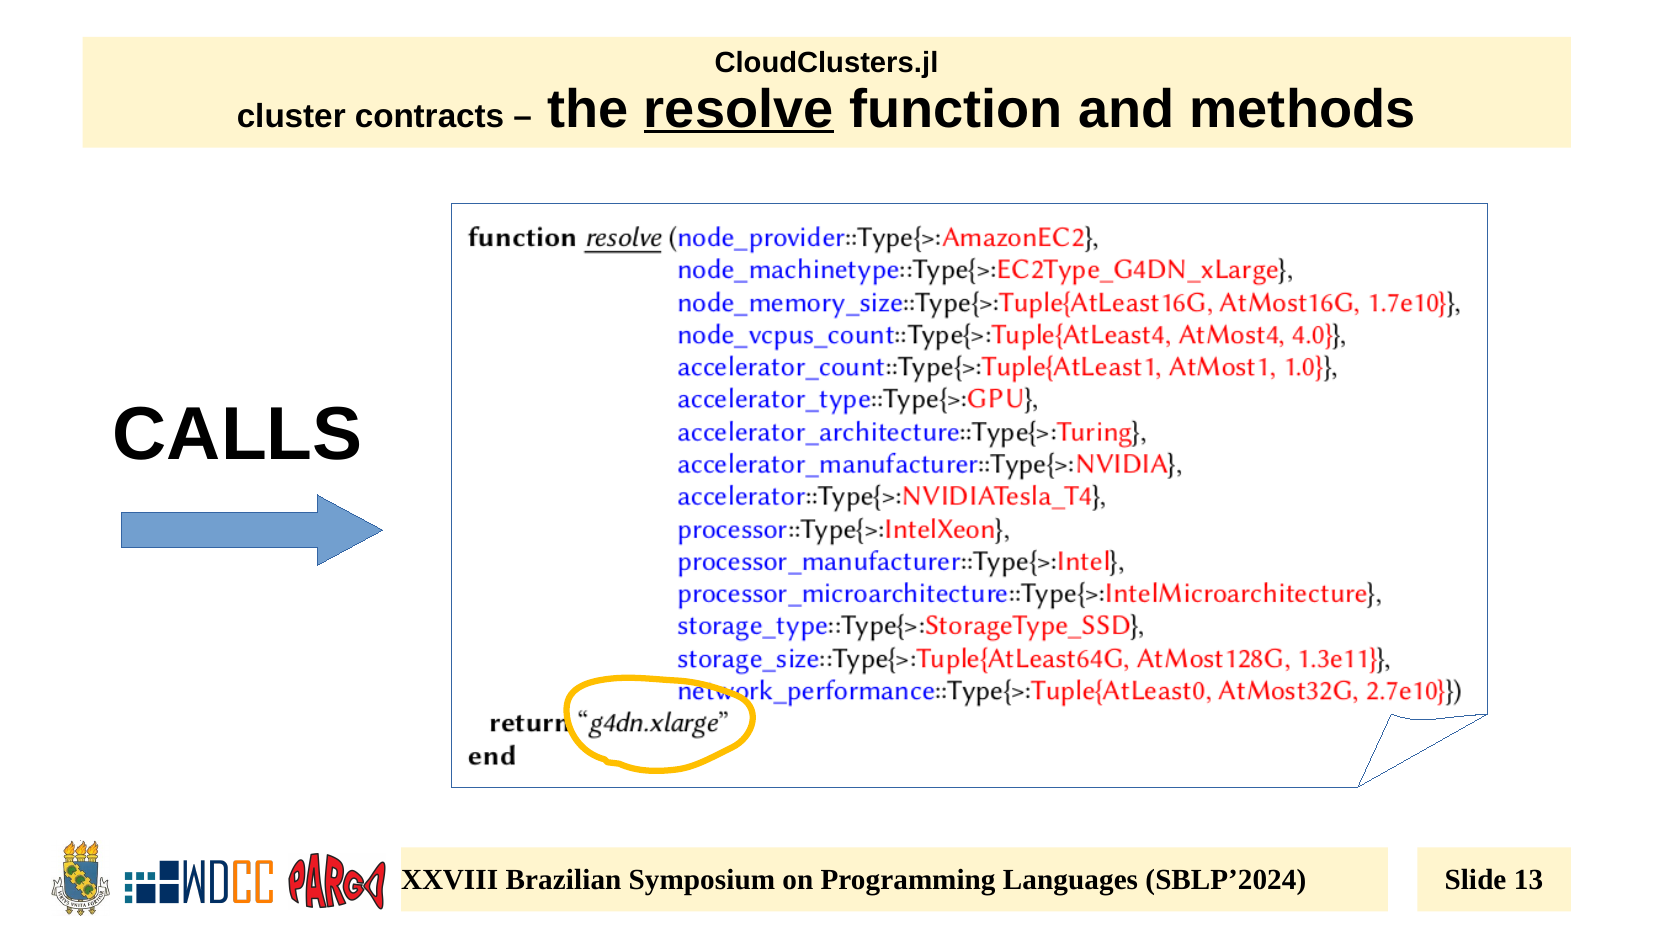

# CloudClusters.jl cluster contracts – the resolve function and methods
CALLS
Computação de Alto Desempenho - ParGO - MDCC/UFC
13